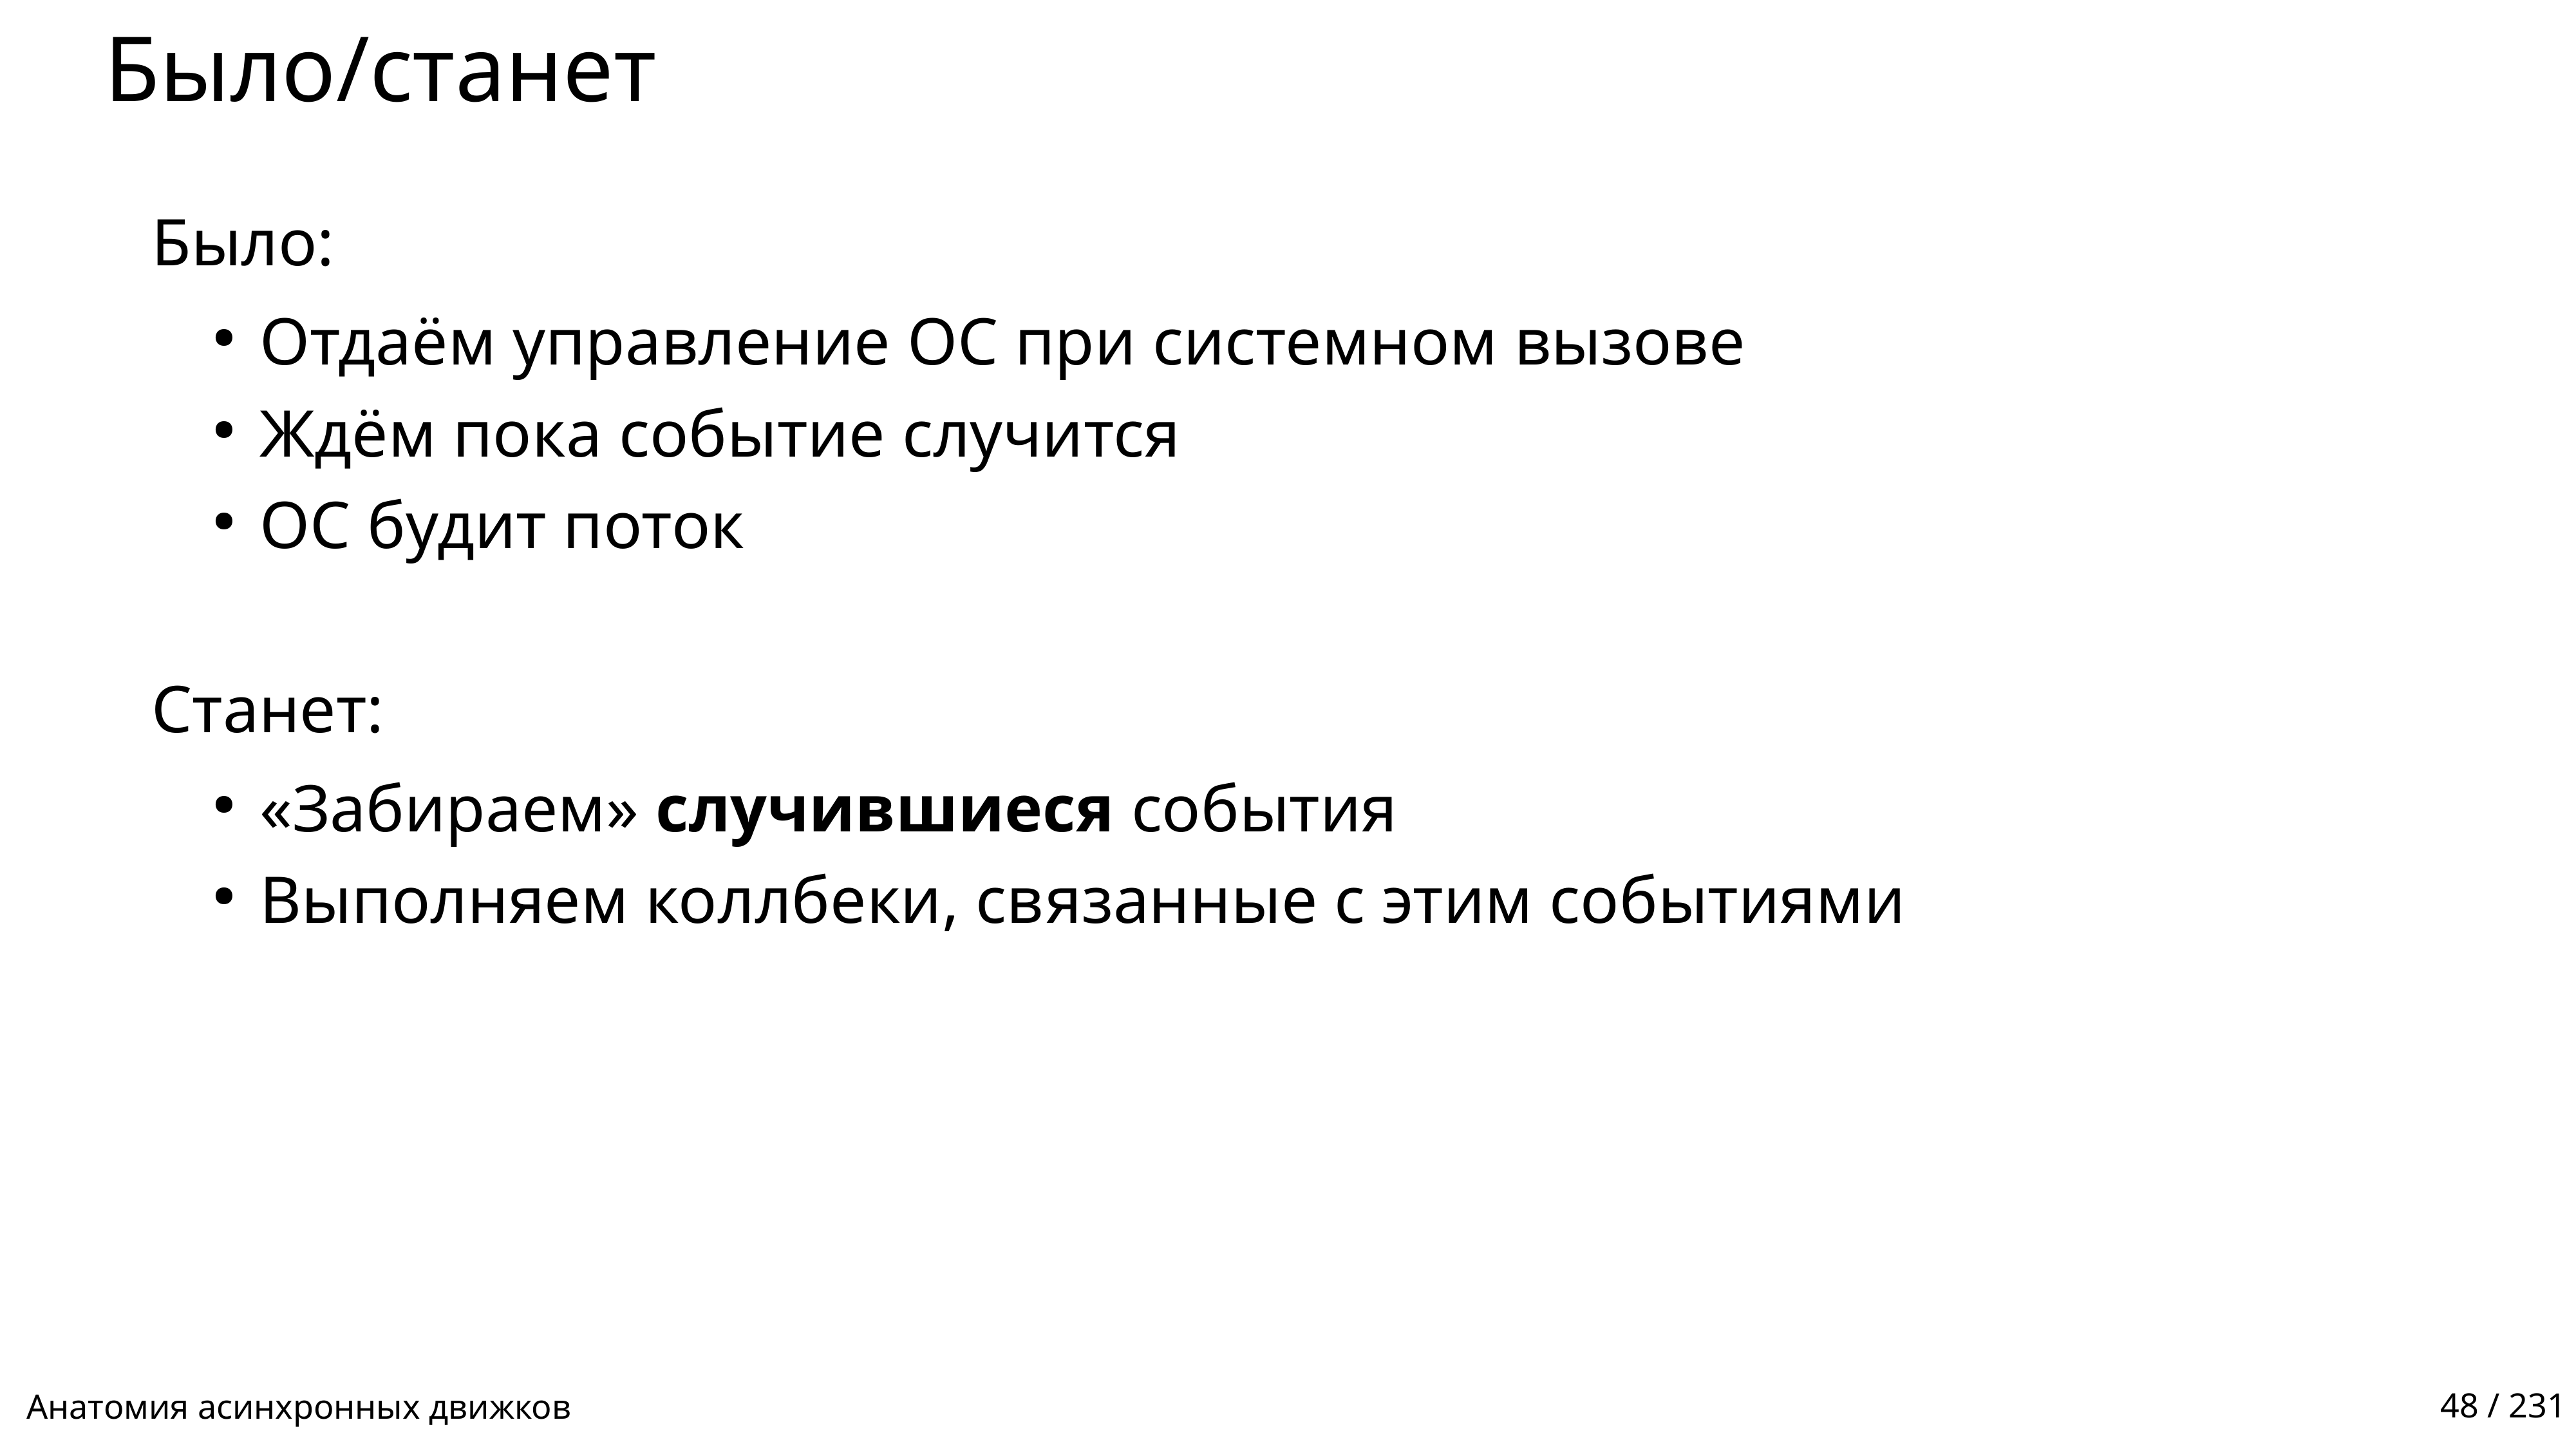

Было/станет
# Было:
 Отдаём управление ОС при системном вызове
 Ждём пока событие случится
 ОС будит поток
Станет:
 «Забираем» случившиеся события
 Выполняем коллбеки, связанные с этим событиями
Анатомия асинхронных движков